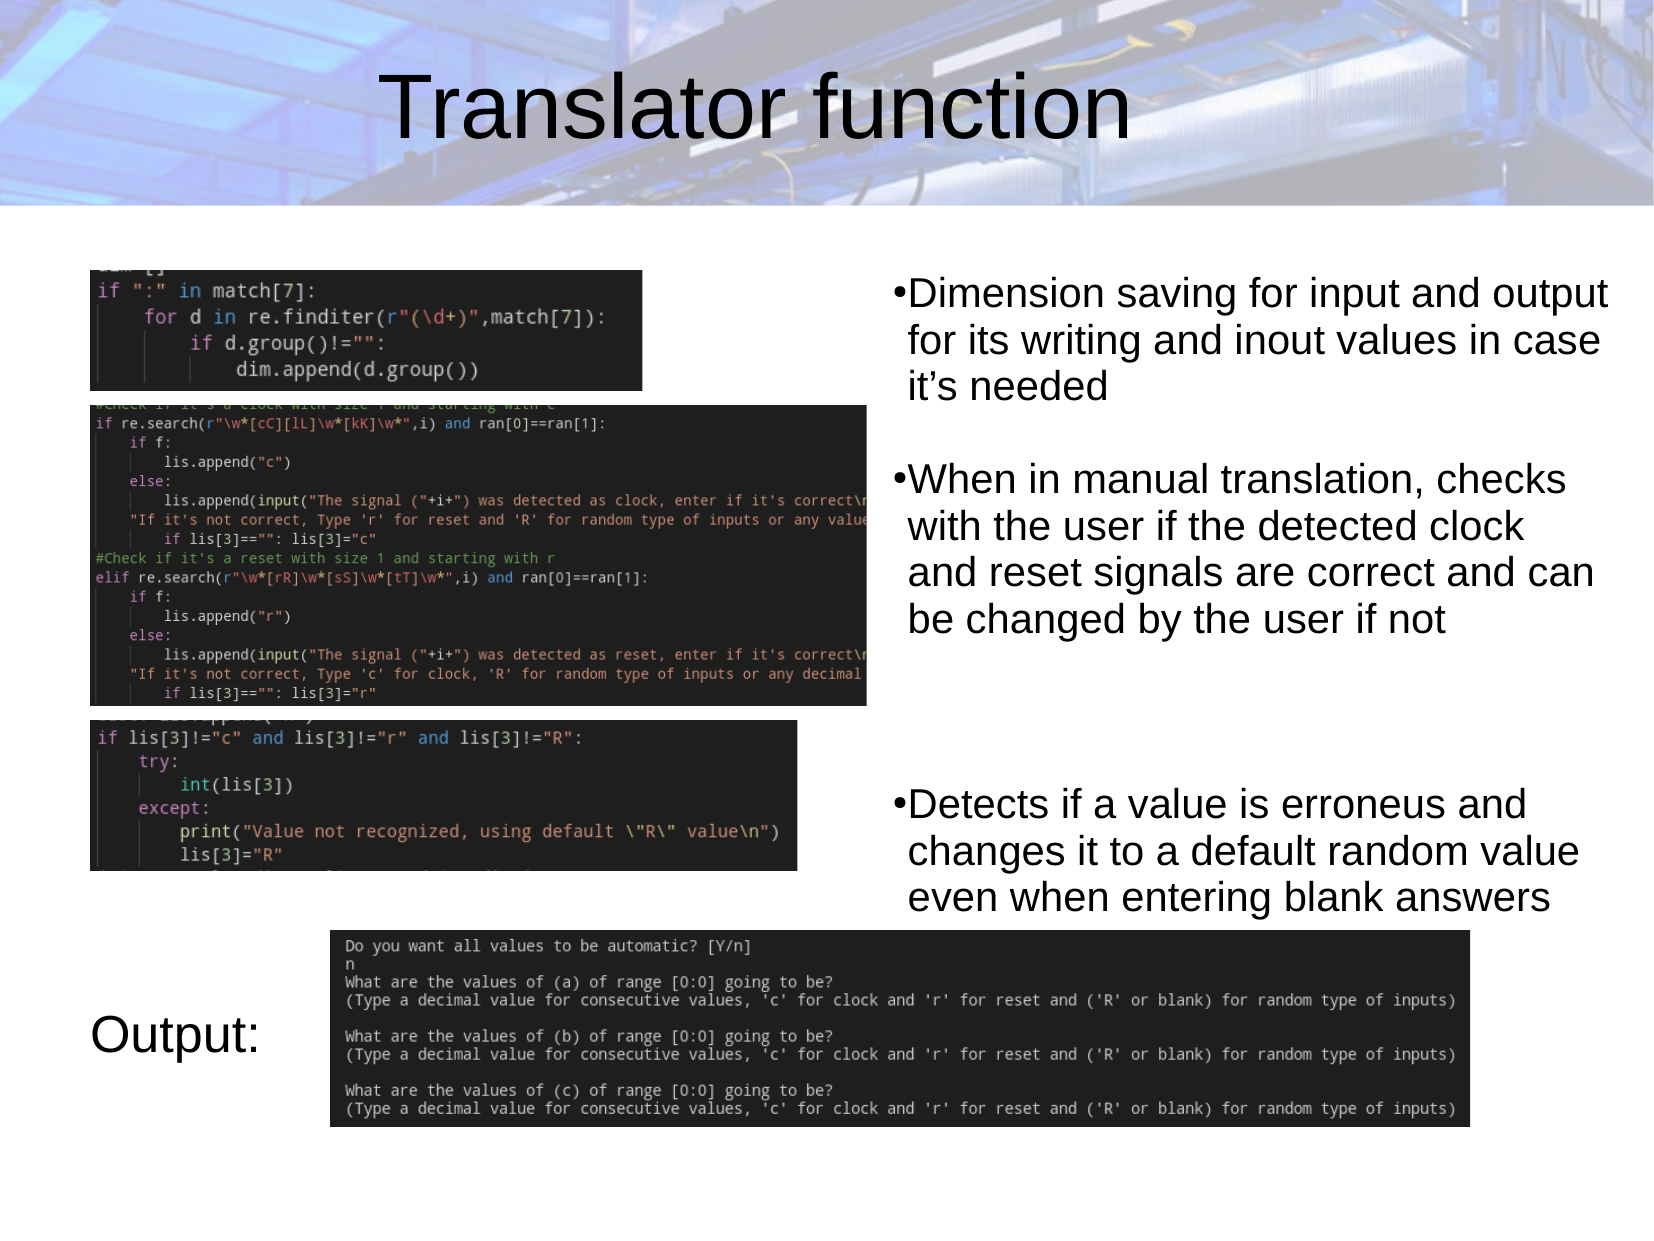

# Translator function
Dimension saving for input and output
for its writing and inout values in case
it’s needed
When in manual translation, checks
with the user if the detected clock
and reset signals are correct and can
be changed by the user if not
Detects if a value is erroneus and
changes it to a default random value
even when entering blank answers
Output: